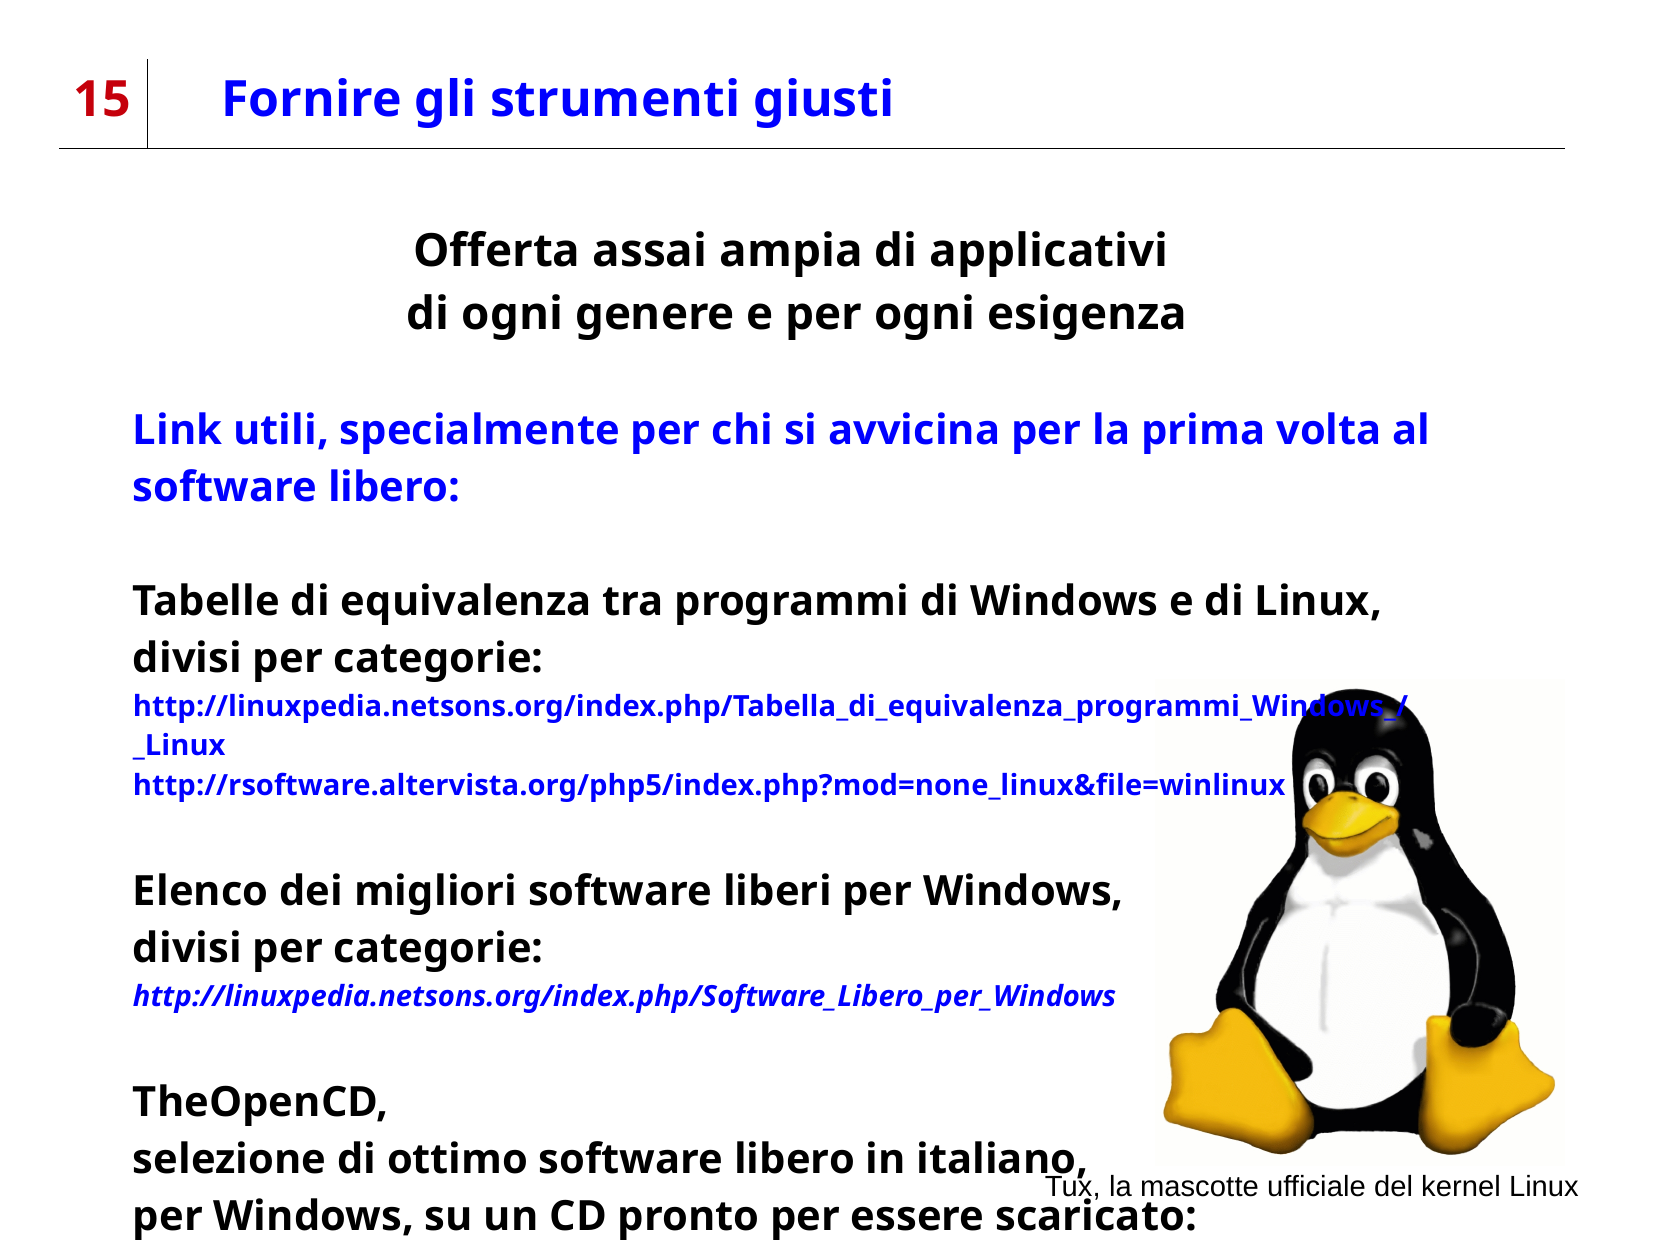

15		Fornire gli strumenti giusti
Offerta assai ampia di applicativi
di ogni genere e per ogni esigenza
Link utili, specialmente per chi si avvicina per la prima volta al software libero:
Tabelle di equivalenza tra programmi di Windows e di Linux,
divisi per categorie:
http://linuxpedia.netsons.org/index.php/Tabella_di_equivalenza_programmi_Windows_/_Linux
http://rsoftware.altervista.org/php5/index.php?mod=none_linux&file=winlinux
Elenco dei migliori software liberi per Windows,
divisi per categorie:
http://linuxpedia.netsons.org/index.php/Software_Libero_per_Windows
TheOpenCD,
selezione di ottimo software libero in italiano,
per Windows, su un CD pronto per essere scaricato:
http://linux.studenti.polito.it/theopencd.php
Tux, la mascotte ufficiale del kernel Linux